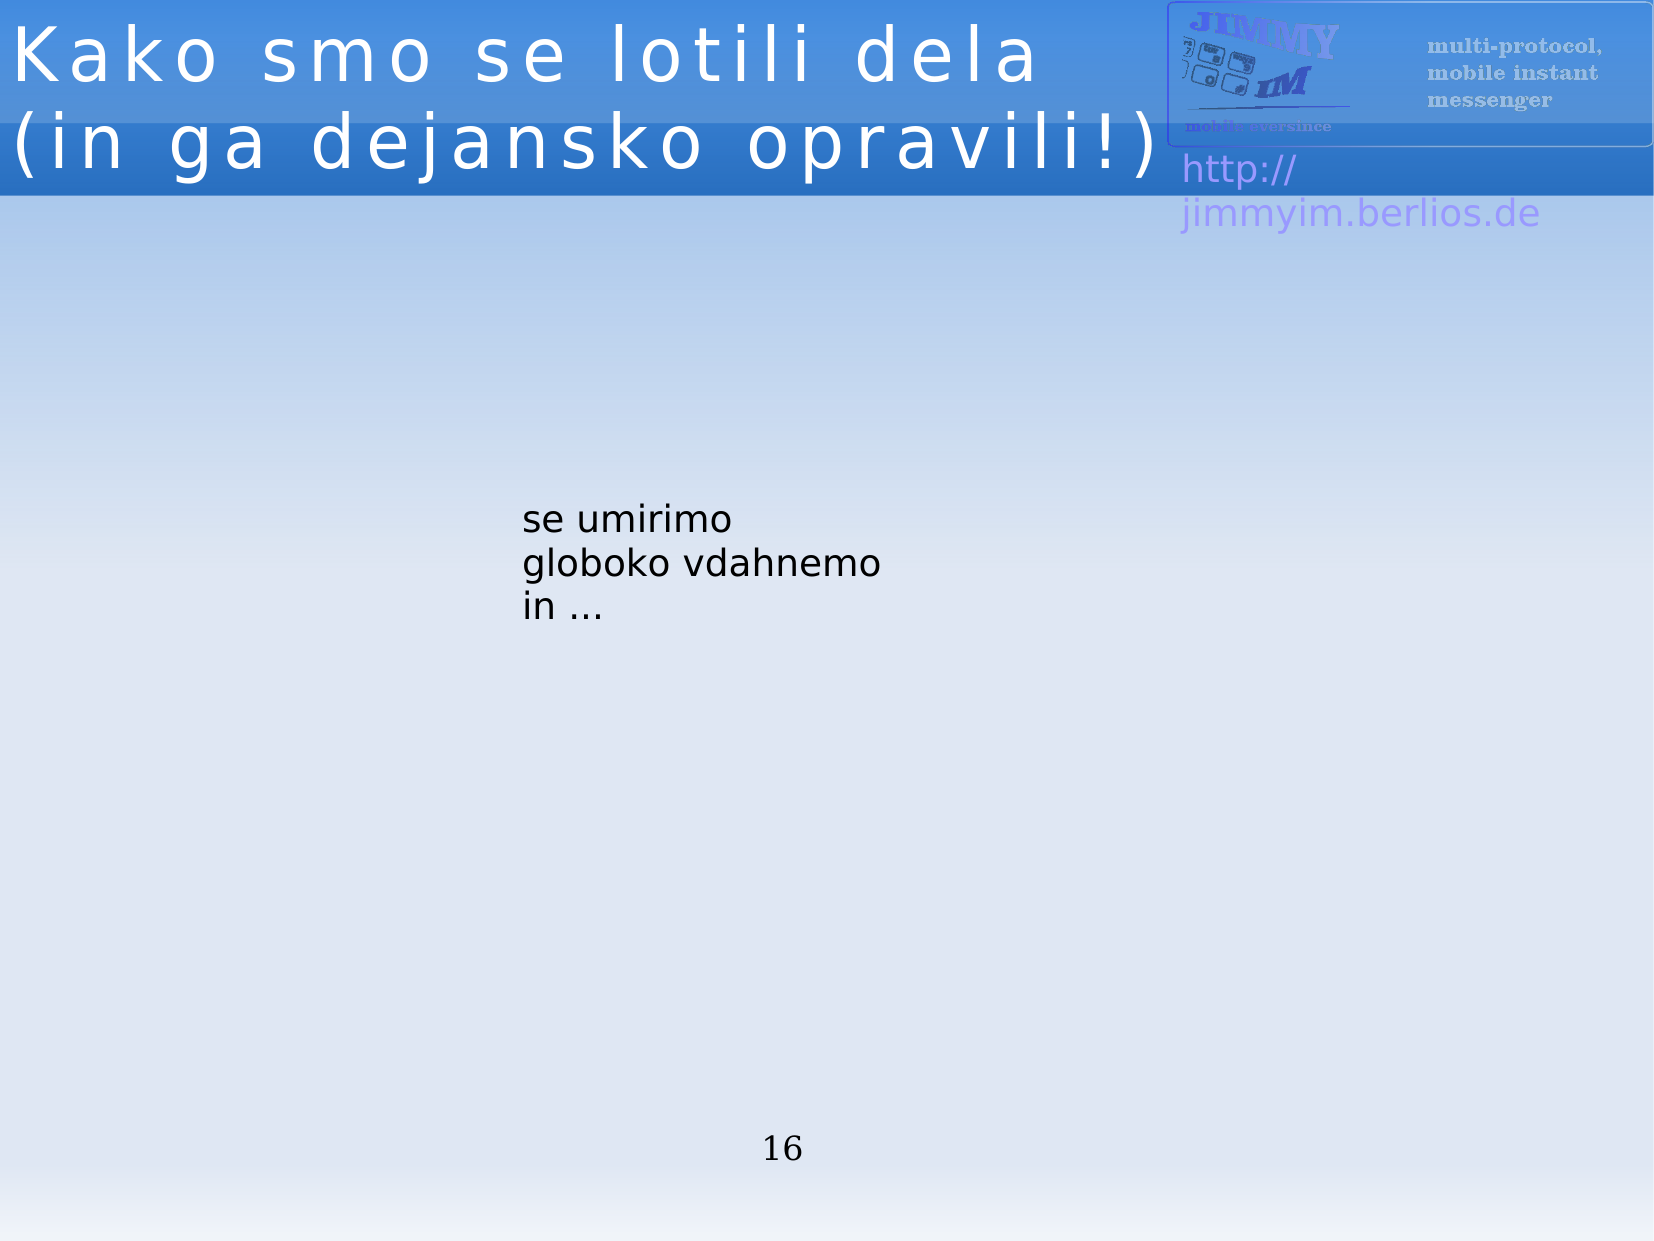

# Kako smo se lotili dela (in ga dejansko opravili!)
se umirimo
globoko vdahnemo
in ...
16